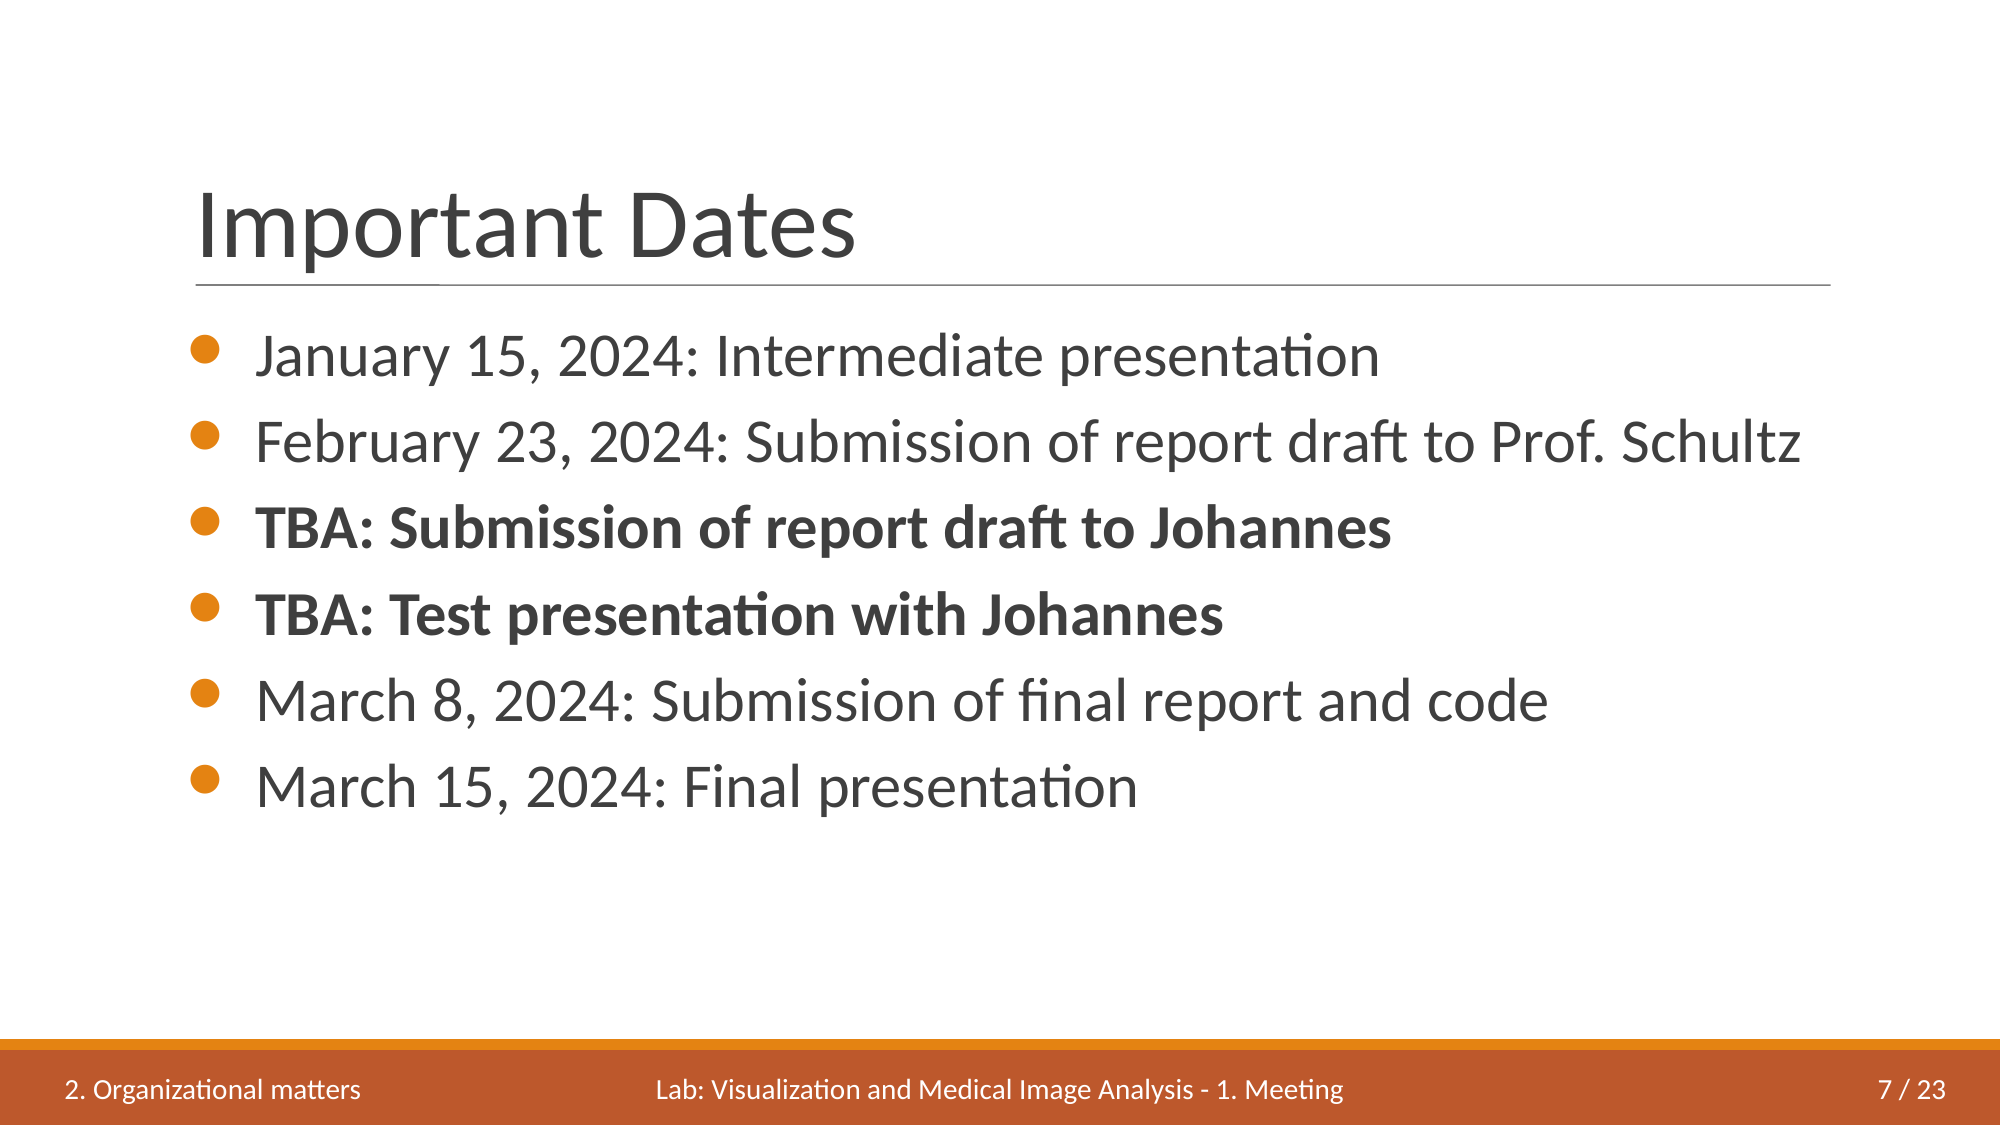

# Important Dates
January 15, 2024: Intermediate presentation
February 23, 2024: Submission of report draft to Prof. Schultz
TBA: Submission of report draft to Johannes
TBA: Test presentation with Johannes
March 8, 2024: Submission of final report and code
March 15, 2024: Final presentation
2. Organizational matters
Lab: Visualization and Medical Image Analysis - 1. Meeting